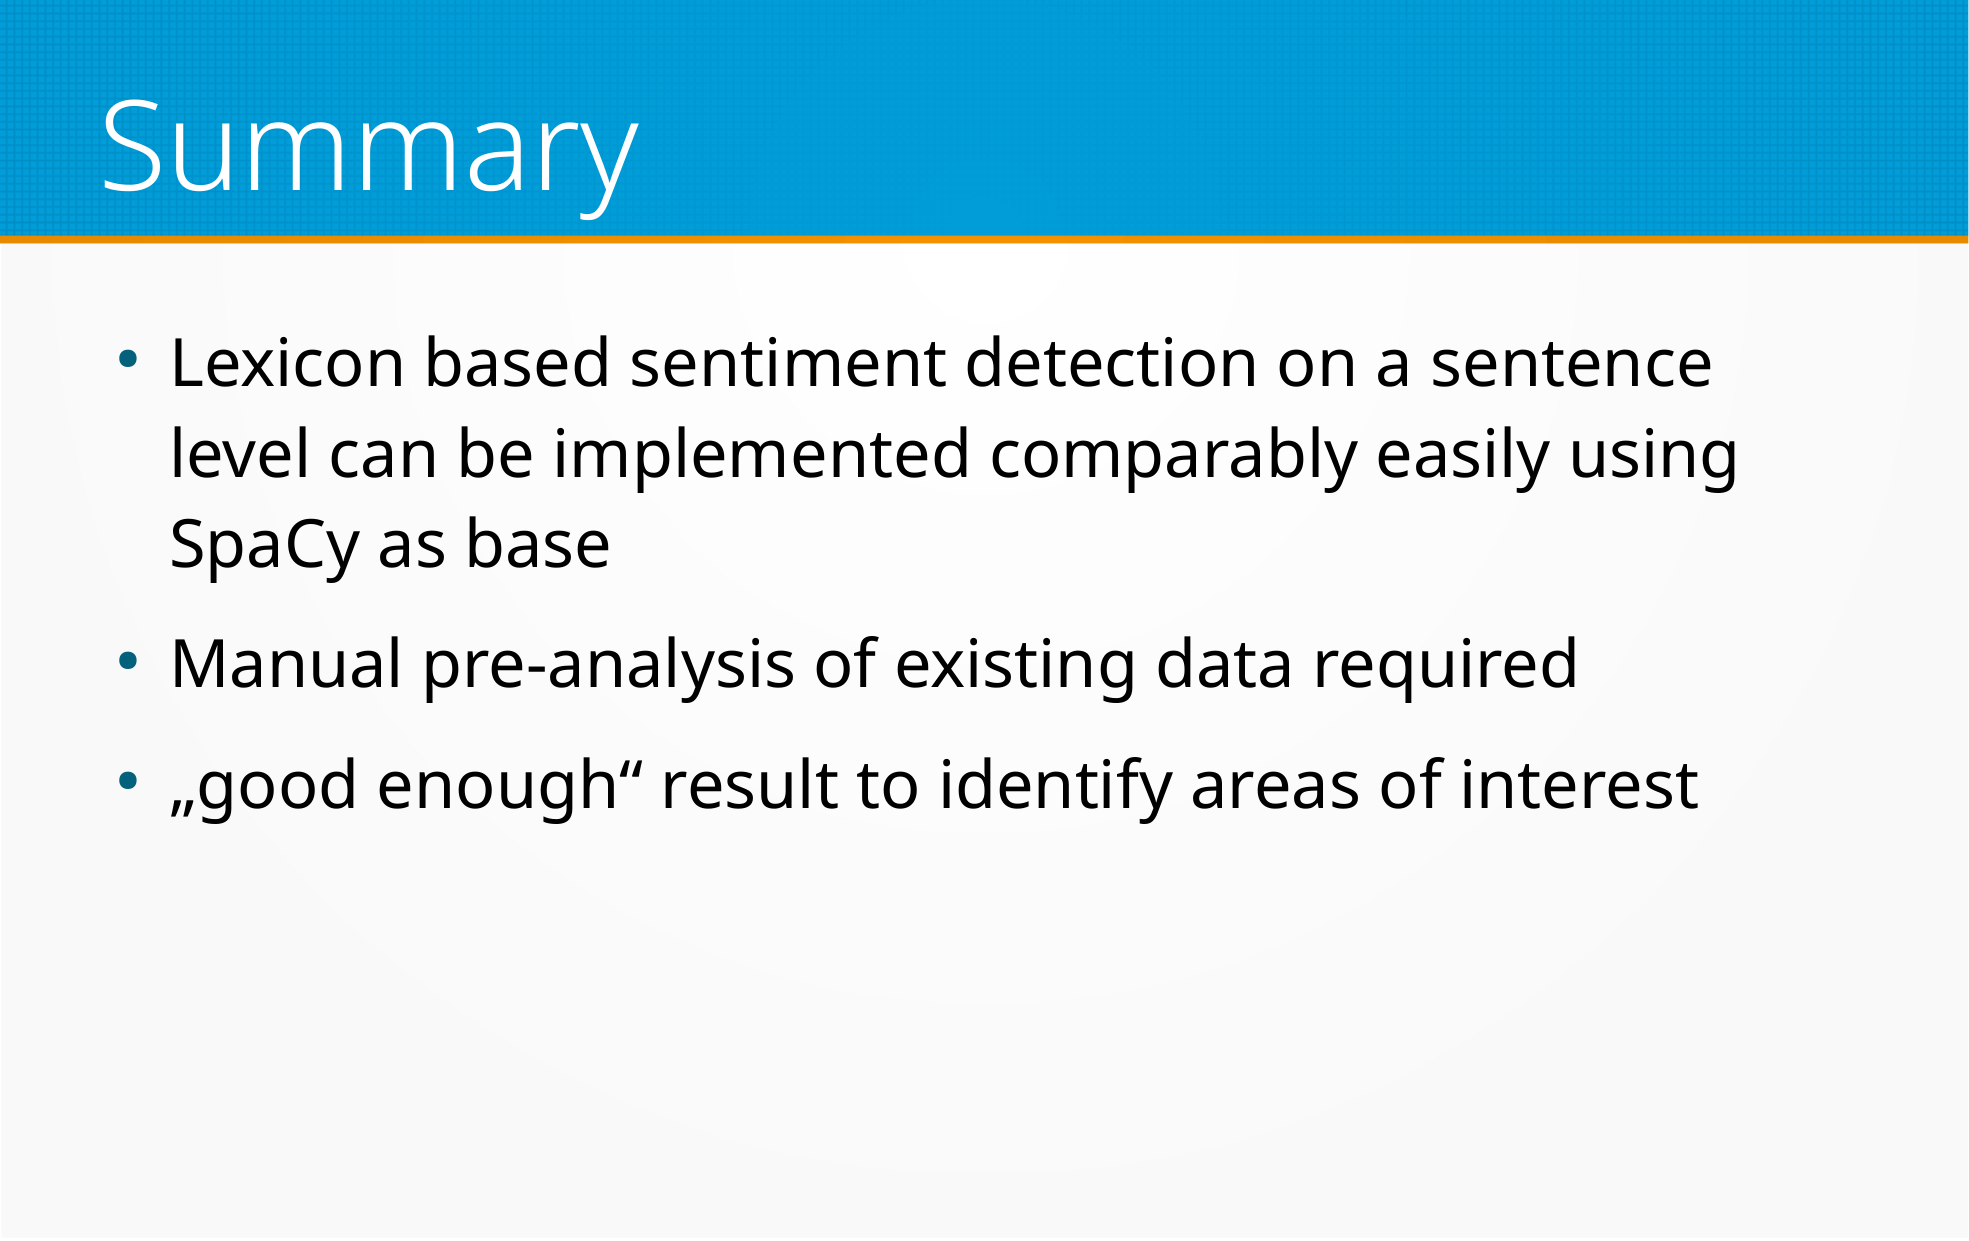

# Summary
Lexicon based sentiment detection on a sentence level can be implemented comparably easily using SpaCy as base
Manual pre-analysis of existing data required
„good enough“ result to identify areas of interest